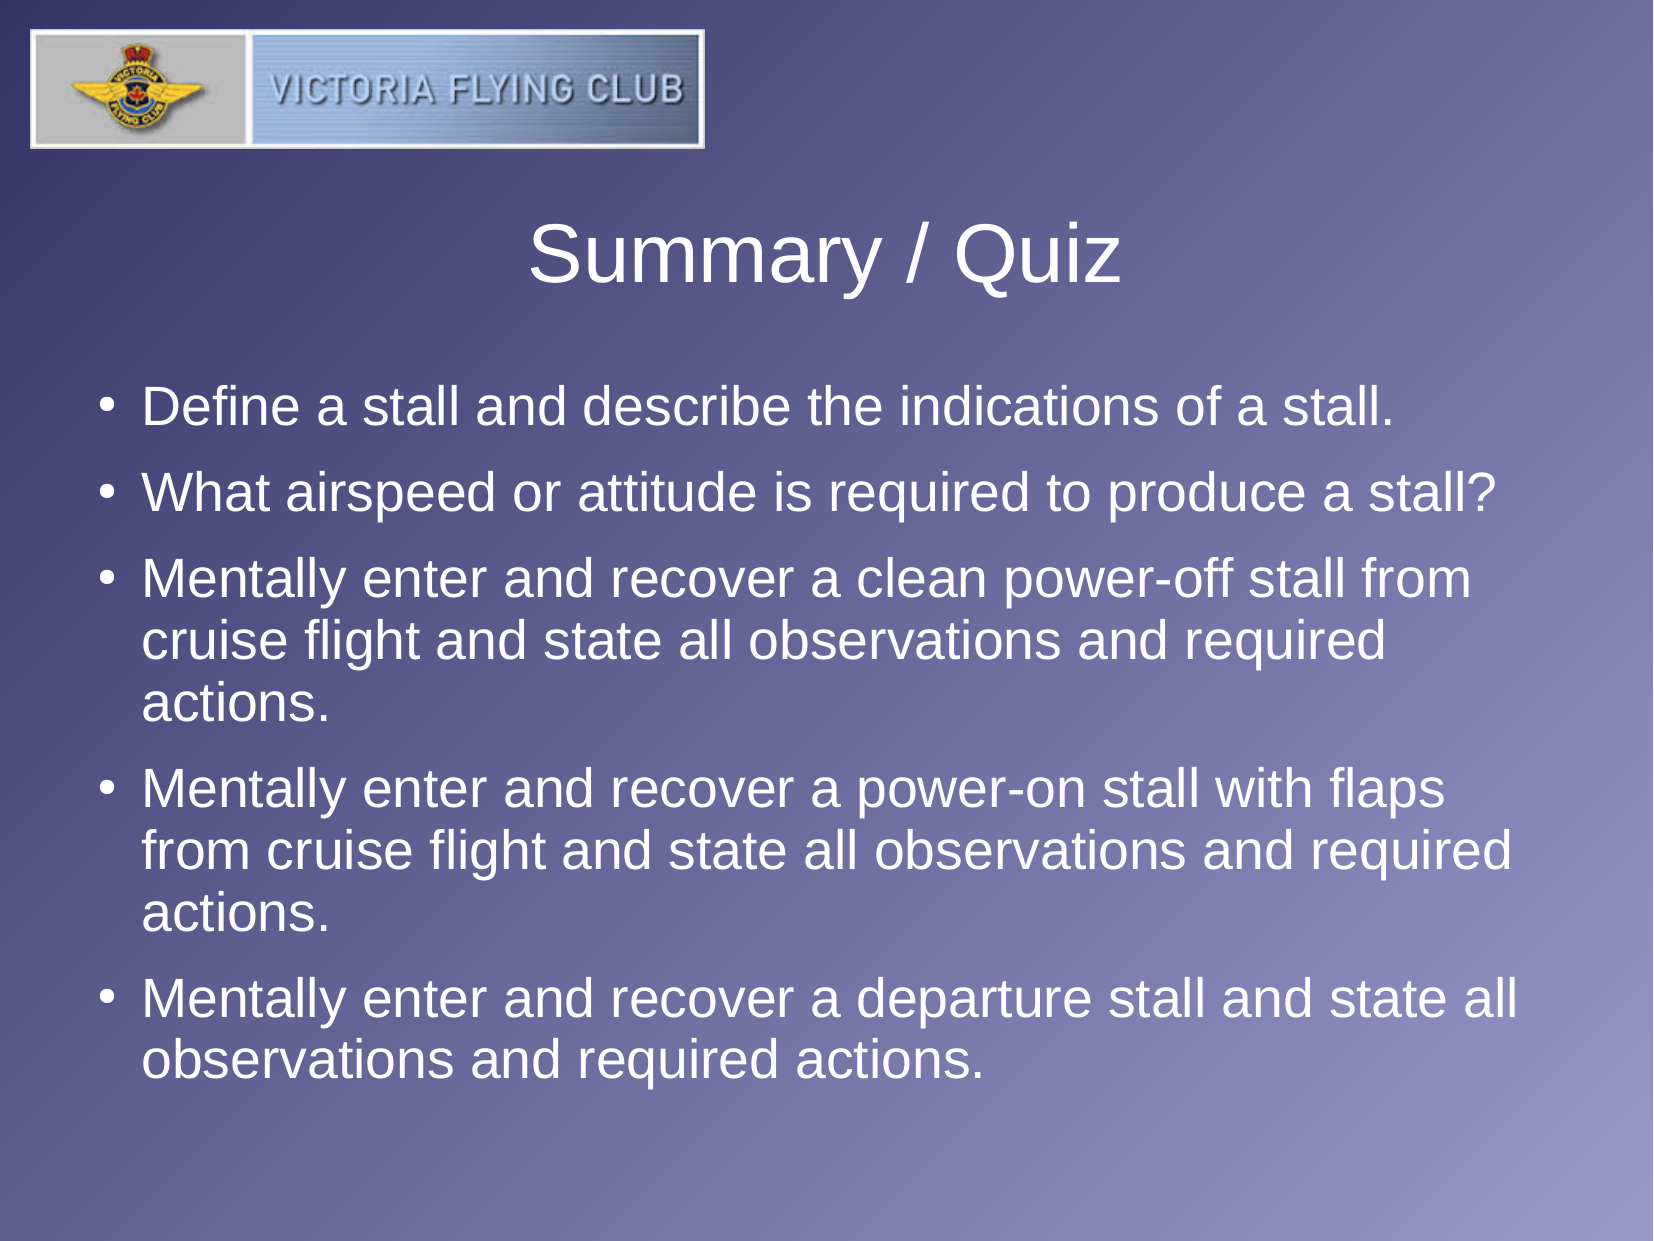

# Summary / Quiz
Define a stall and describe the indications of a stall.
What airspeed or attitude is required to produce a stall?
Mentally enter and recover a clean power-off stall from cruise flight and state all observations and required actions.
Mentally enter and recover a power-on stall with flaps from cruise flight and state all observations and required actions.
Mentally enter and recover a departure stall and state all observations and required actions.